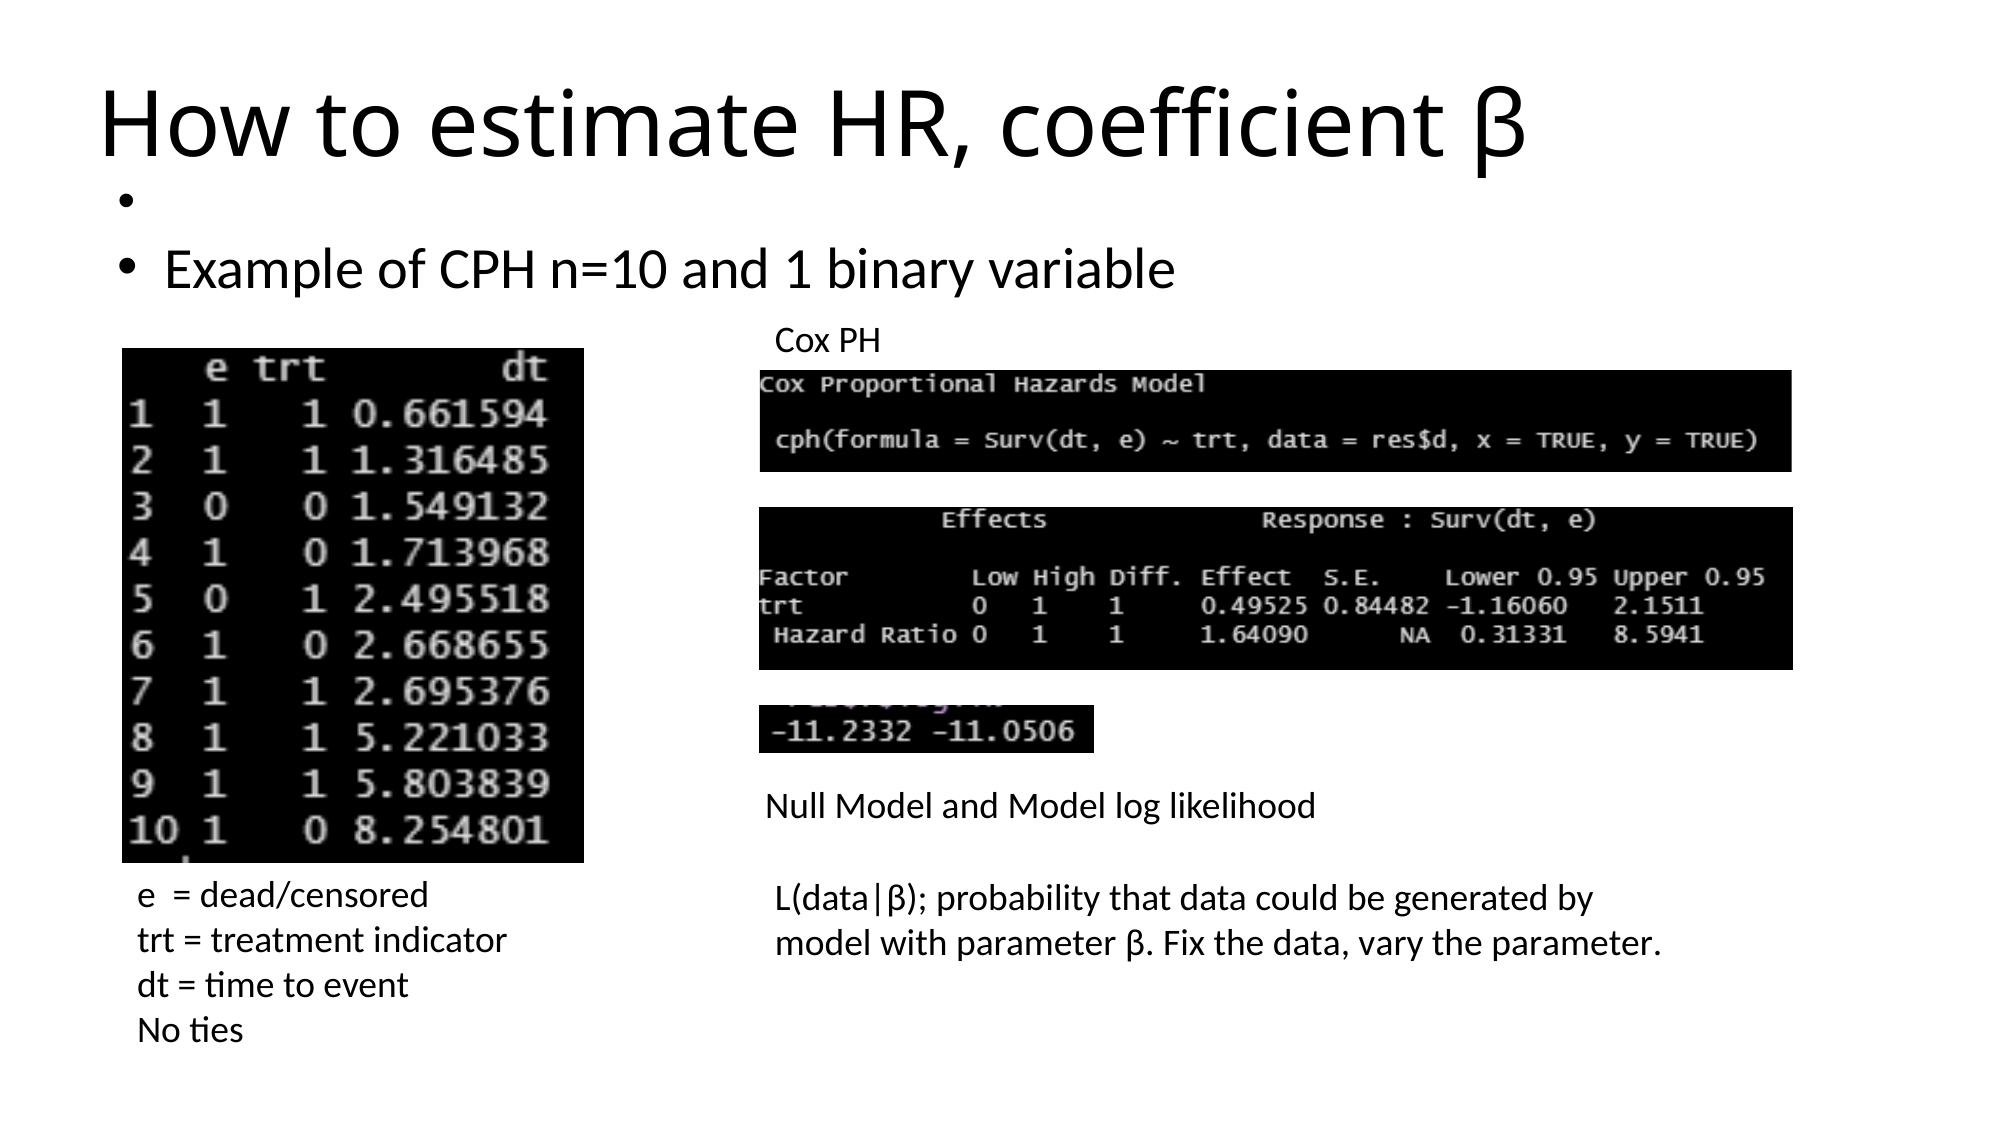

# How to estimate HR, coefficient β
Example of CPH n=10 and 1 binary variable
Cox PH
Null Model and Model log likelihood
e = dead/censored
trt = treatment indicator
dt = time to event
No ties
L(data|β); probability that data could be generated by model with parameter β. Fix the data, vary the parameter.